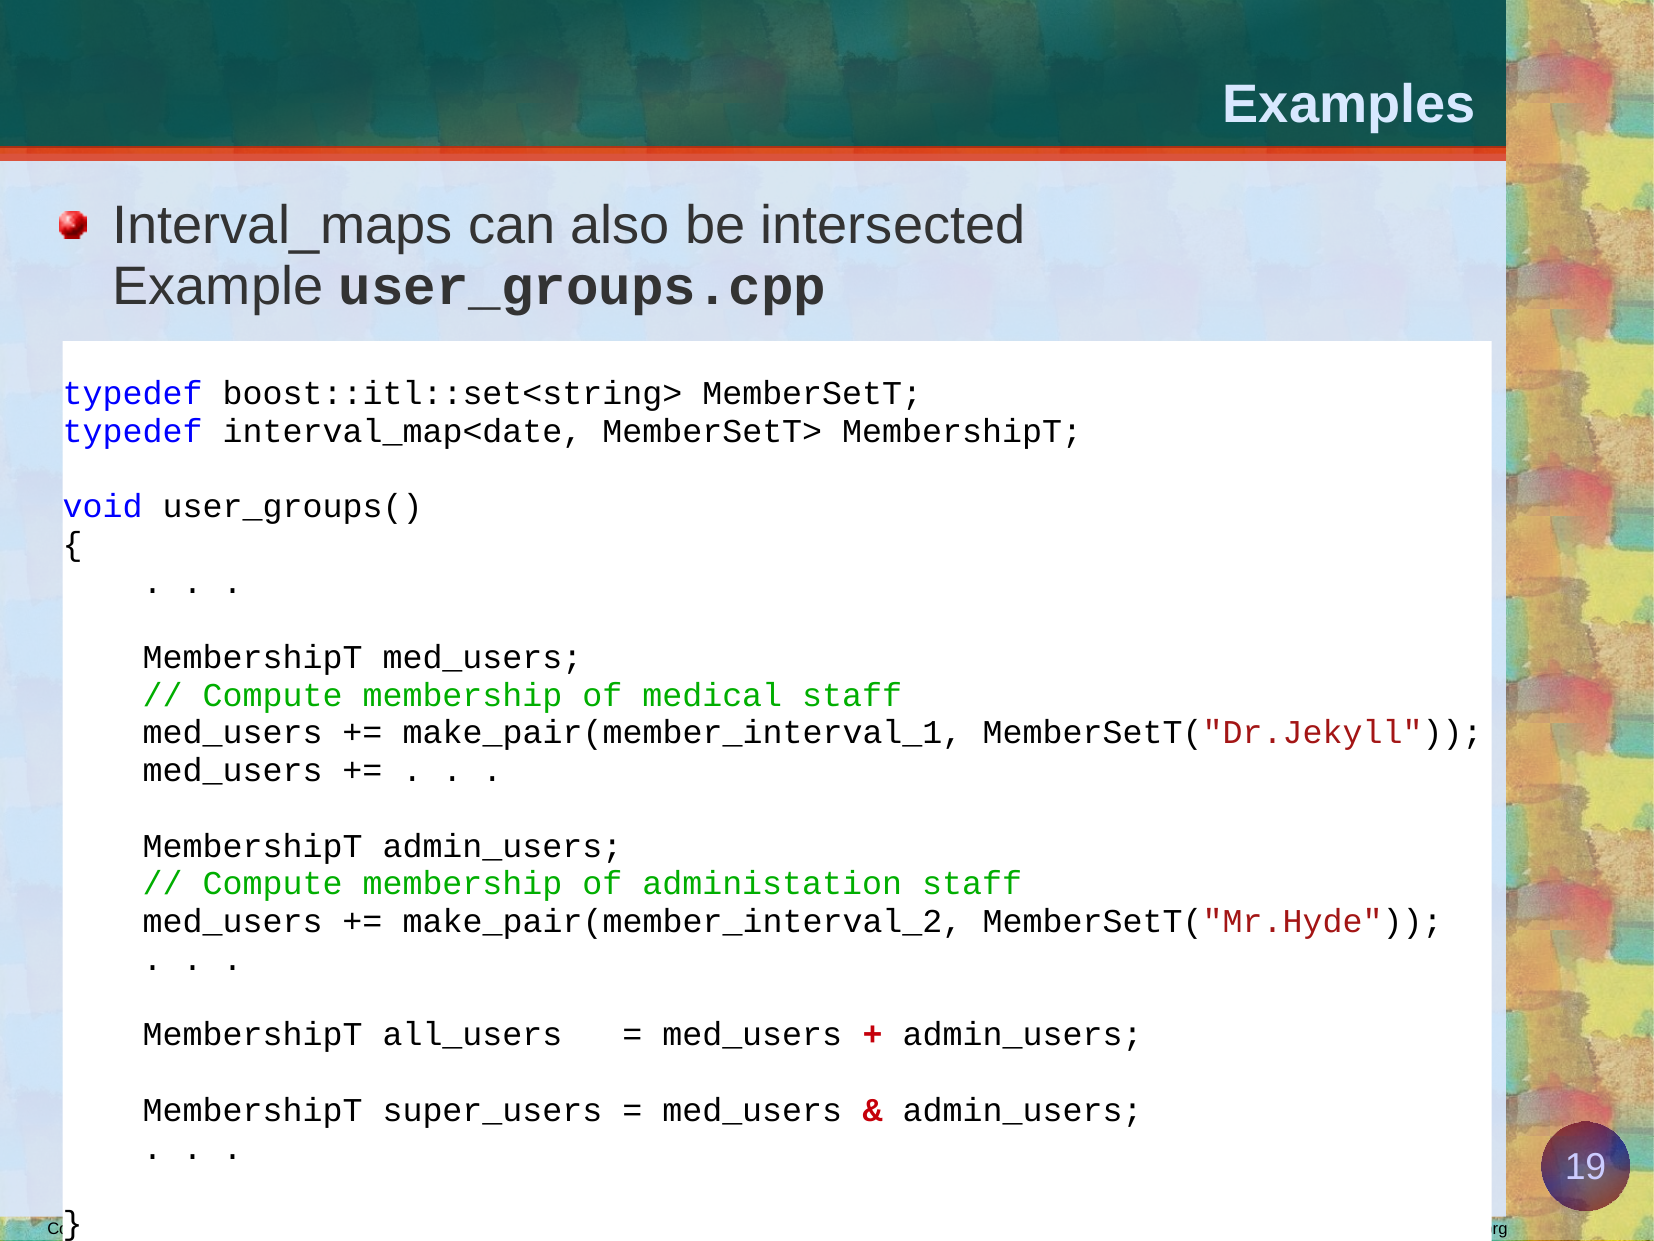

# Examples
Interval_maps can also be intersected
Example user_groups.cpp
typedef boost::itl::set<string> MemberSetT;
typedef interval_map<date, MemberSetT> MembershipT;
void user_groups()
{
 . . .
 MembershipT med_users;
 // Compute membership of medical staff
 med_users += make_pair(member_interval_1, MemberSetT("Dr.Jekyll"));
 med_users += . . .
 MembershipT admin_users;
 // Compute membership of administation staff
 med_users += make_pair(member_interval_2, MemberSetT("Mr.Hyde"));
 . . .
 MembershipT all_users = med_users + admin_users;
 MembershipT super_users = med_users & admin_users;
 . . .
}